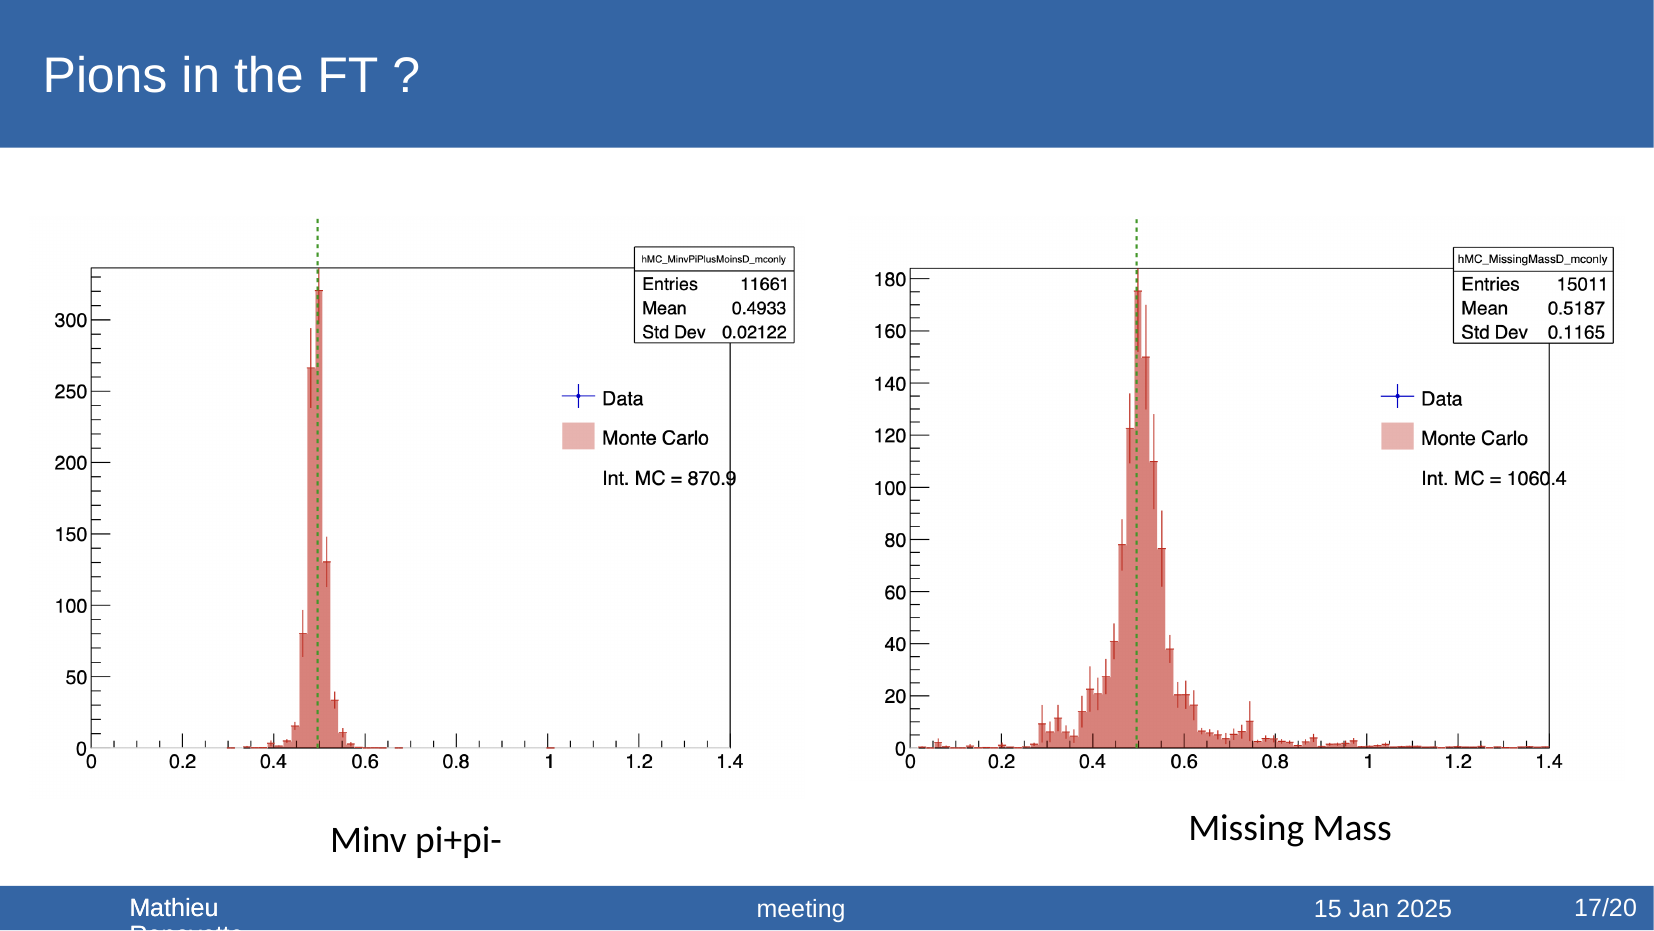

Pions in the FT ?
Missing Mass
Minv pi+pi-
Mathieu Ronayette
17/20
Mathieu Ronayette
 meeting
15 Jan 2025